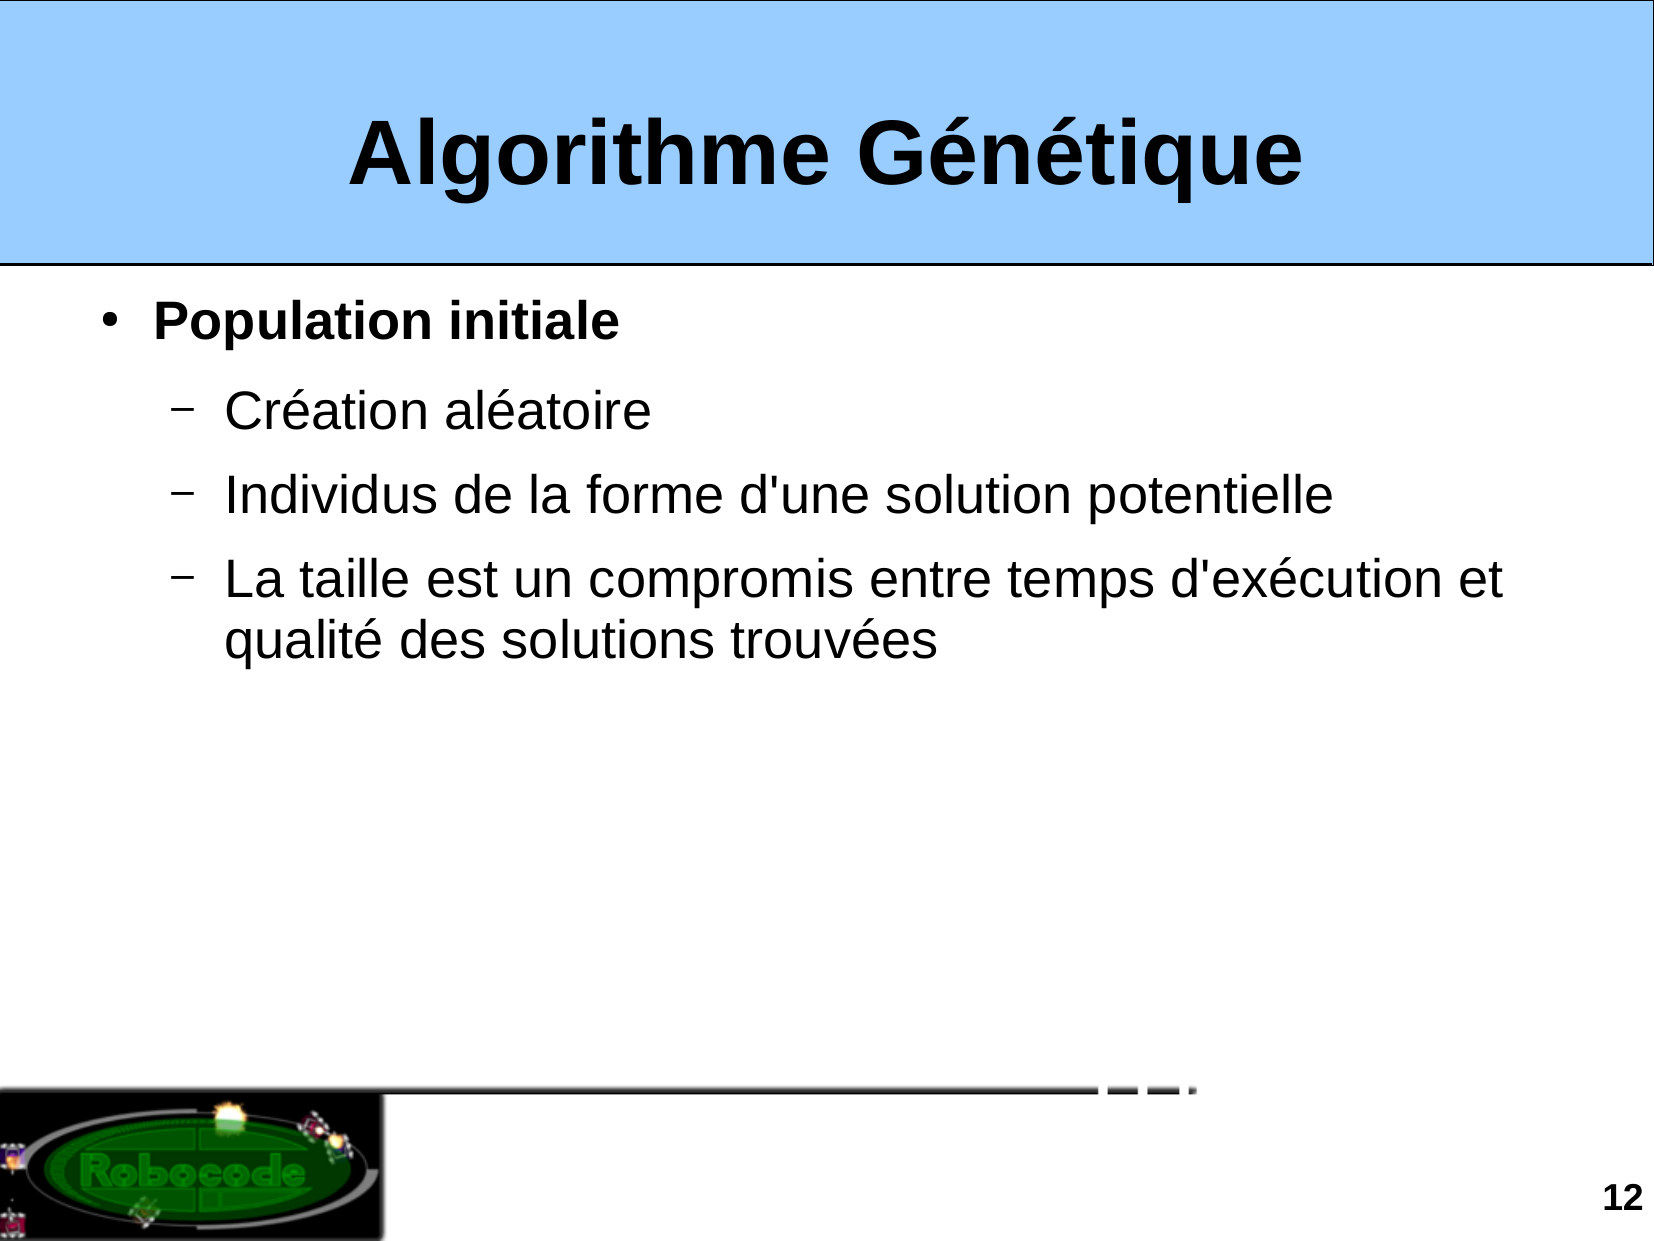

# Algorithme Génétique
Population initiale
Création aléatoire
Individus de la forme d'une solution potentielle
La taille est un compromis entre temps d'exécution et qualité des solutions trouvées